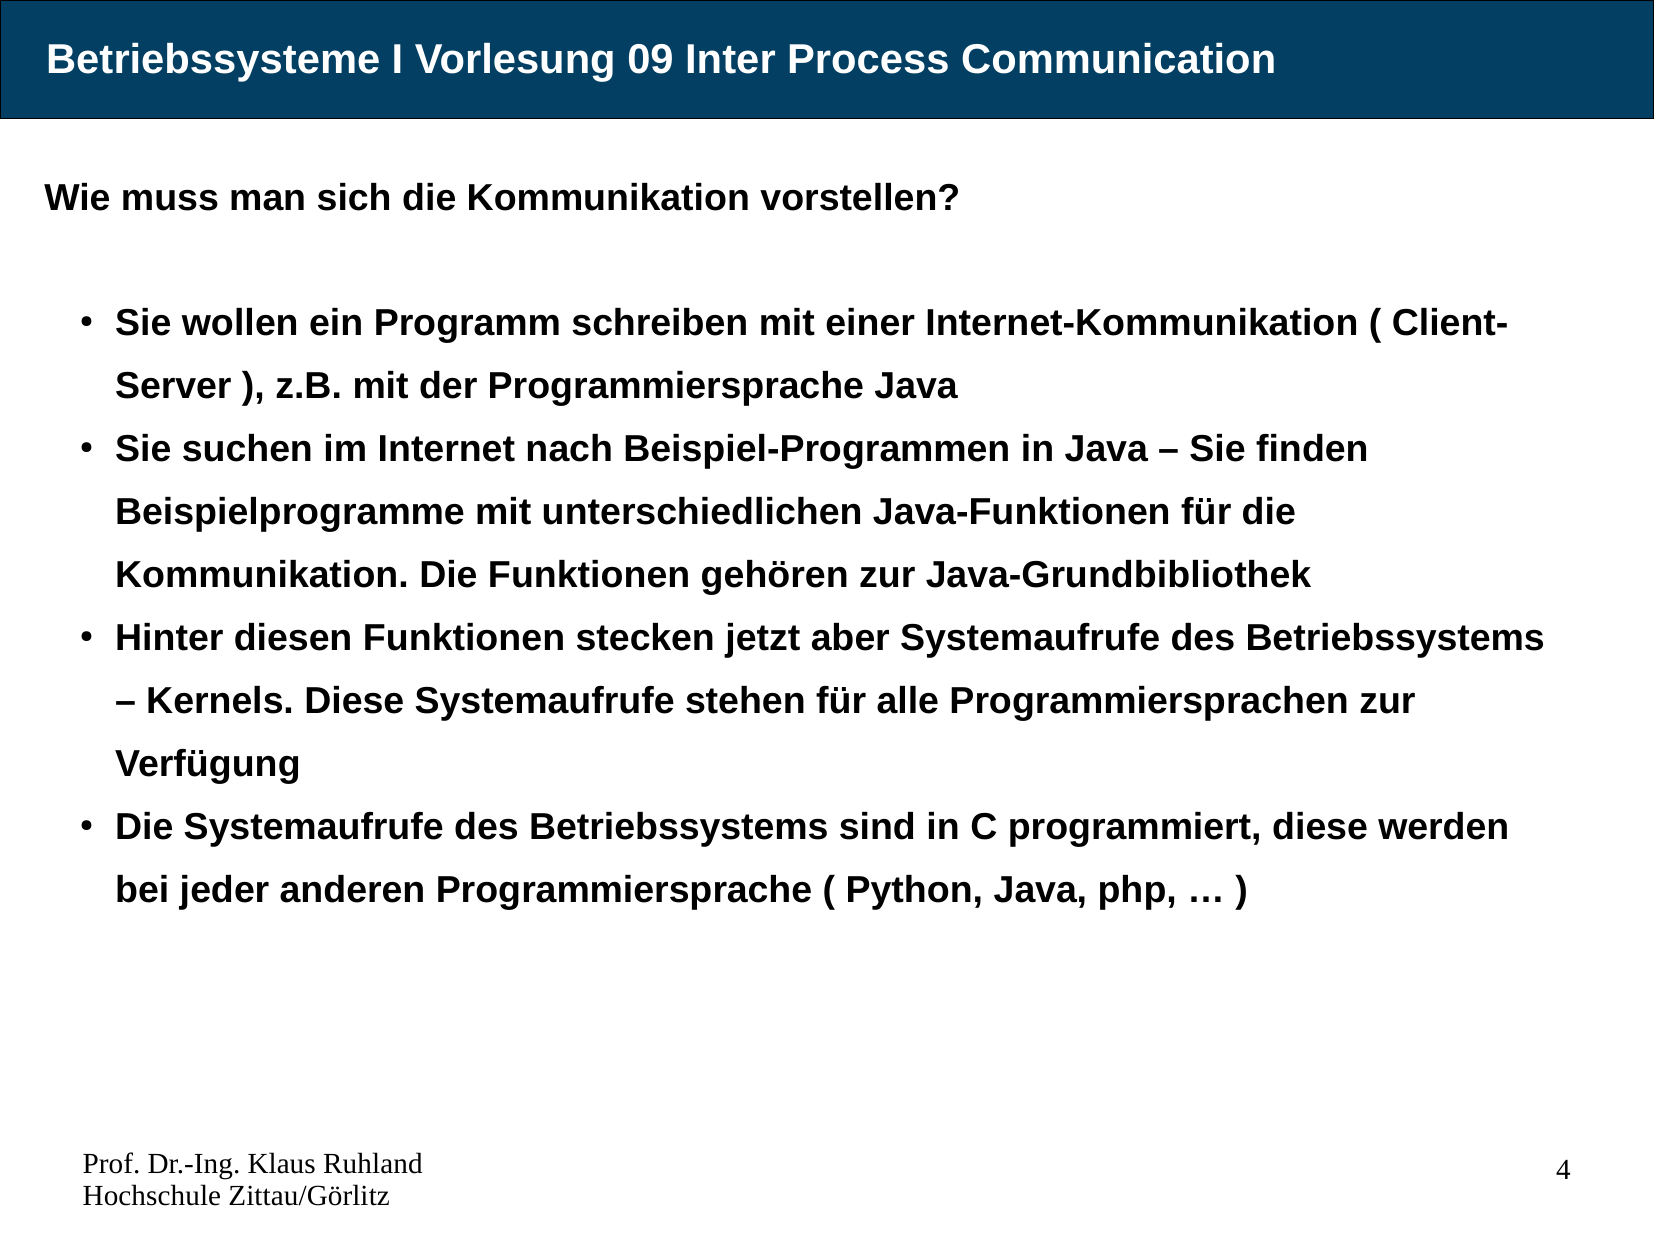

Wie muss man sich die Kommunikation vorstellen?
Sie wollen ein Programm schreiben mit einer Internet-Kommunikation ( Client-Server ), z.B. mit der Programmiersprache Java
Sie suchen im Internet nach Beispiel-Programmen in Java – Sie finden Beispielprogramme mit unterschiedlichen Java-Funktionen für die Kommunikation. Die Funktionen gehören zur Java-Grundbibliothek
Hinter diesen Funktionen stecken jetzt aber Systemaufrufe des Betriebssystems – Kernels. Diese Systemaufrufe stehen für alle Programmiersprachen zur Verfügung
Die Systemaufrufe des Betriebssystems sind in C programmiert, diese werden bei jeder anderen Programmiersprache ( Python, Java, php, … )
4